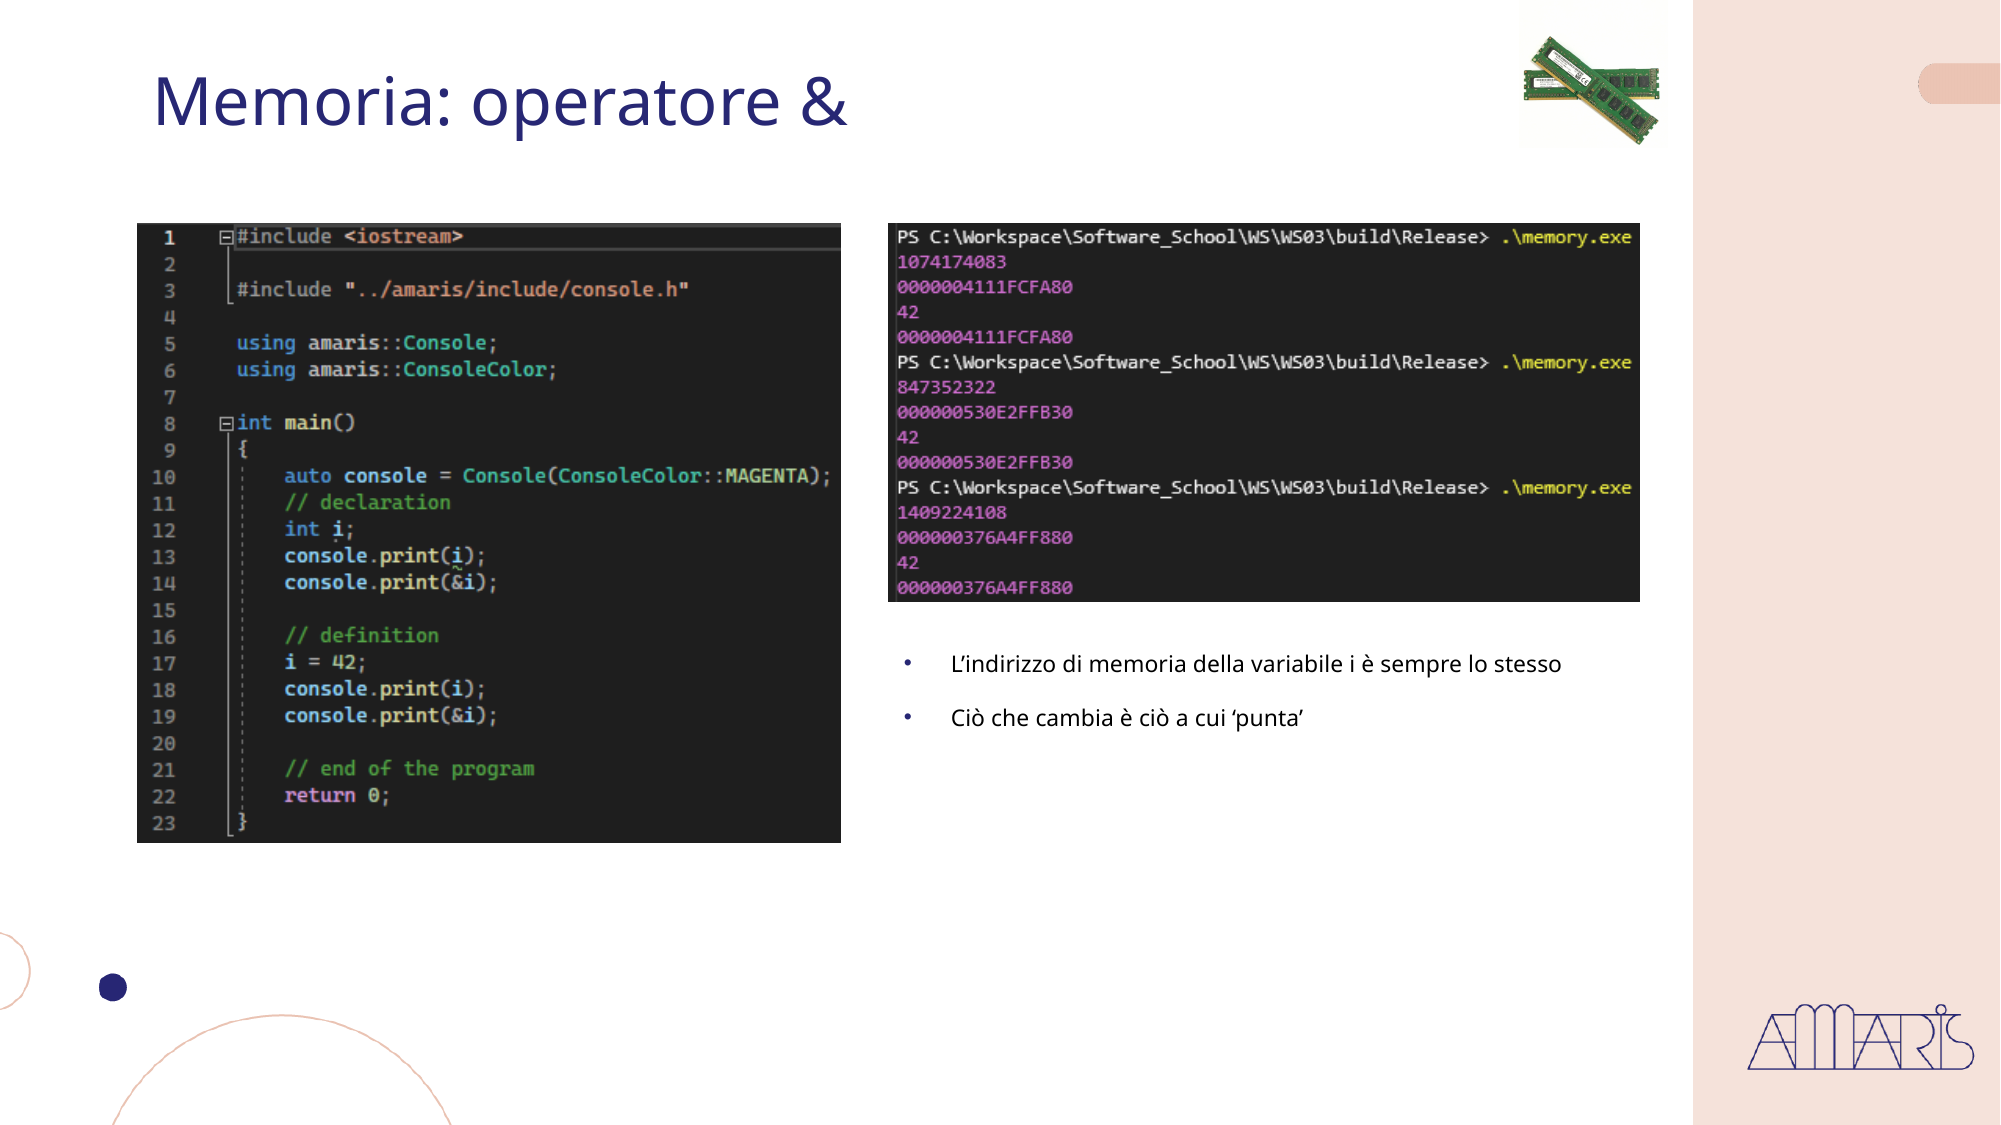

# Memoria: operatore &
L’indirizzo di memoria della variabile i è sempre lo stesso
Ciò che cambia è ciò a cui ‘punta’